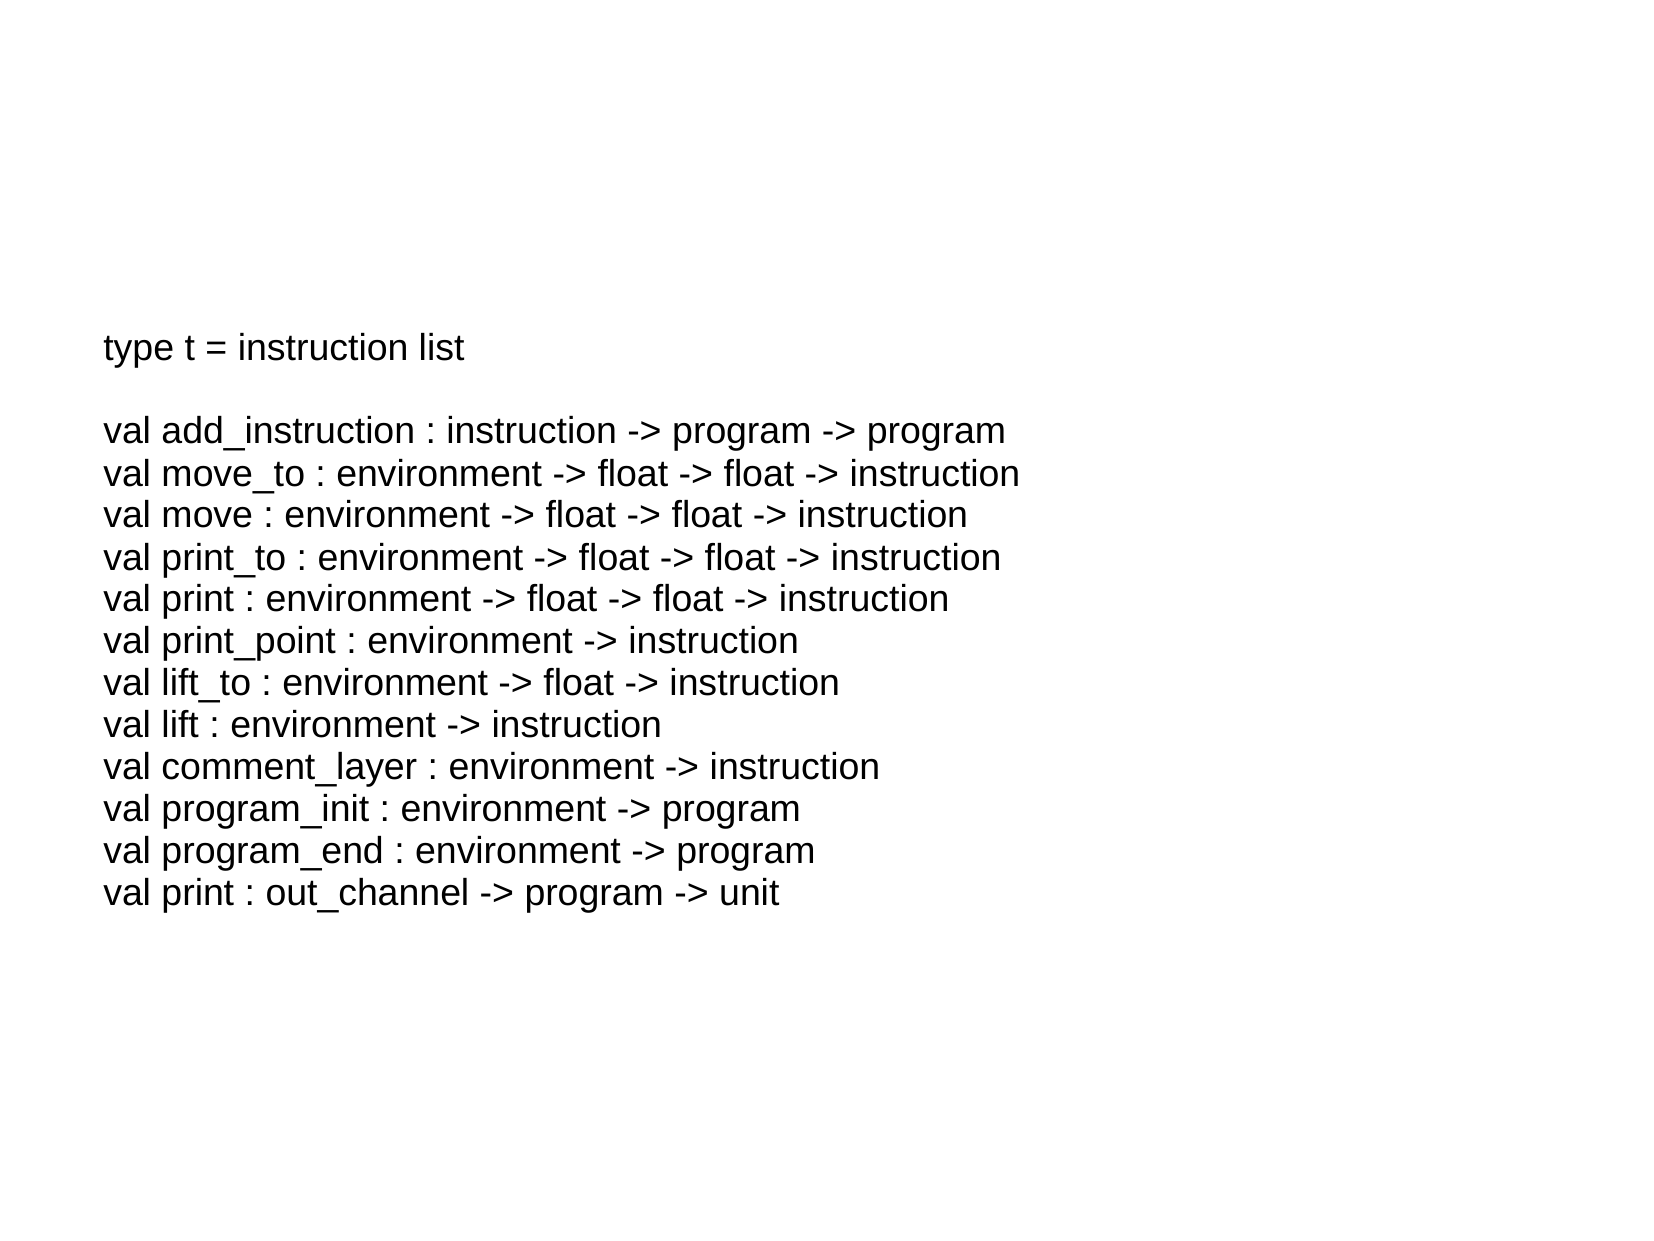

type t = instruction list
val add_instruction : instruction -> program -> program
val move_to : environment -> float -> float -> instruction
val move : environment -> float -> float -> instruction
val print_to : environment -> float -> float -> instruction
val print : environment -> float -> float -> instruction
val print_point : environment -> instruction
val lift_to : environment -> float -> instruction
val lift : environment -> instruction
val comment_layer : environment -> instruction
val program_init : environment -> program
val program_end : environment -> program
val print : out_channel -> program -> unit